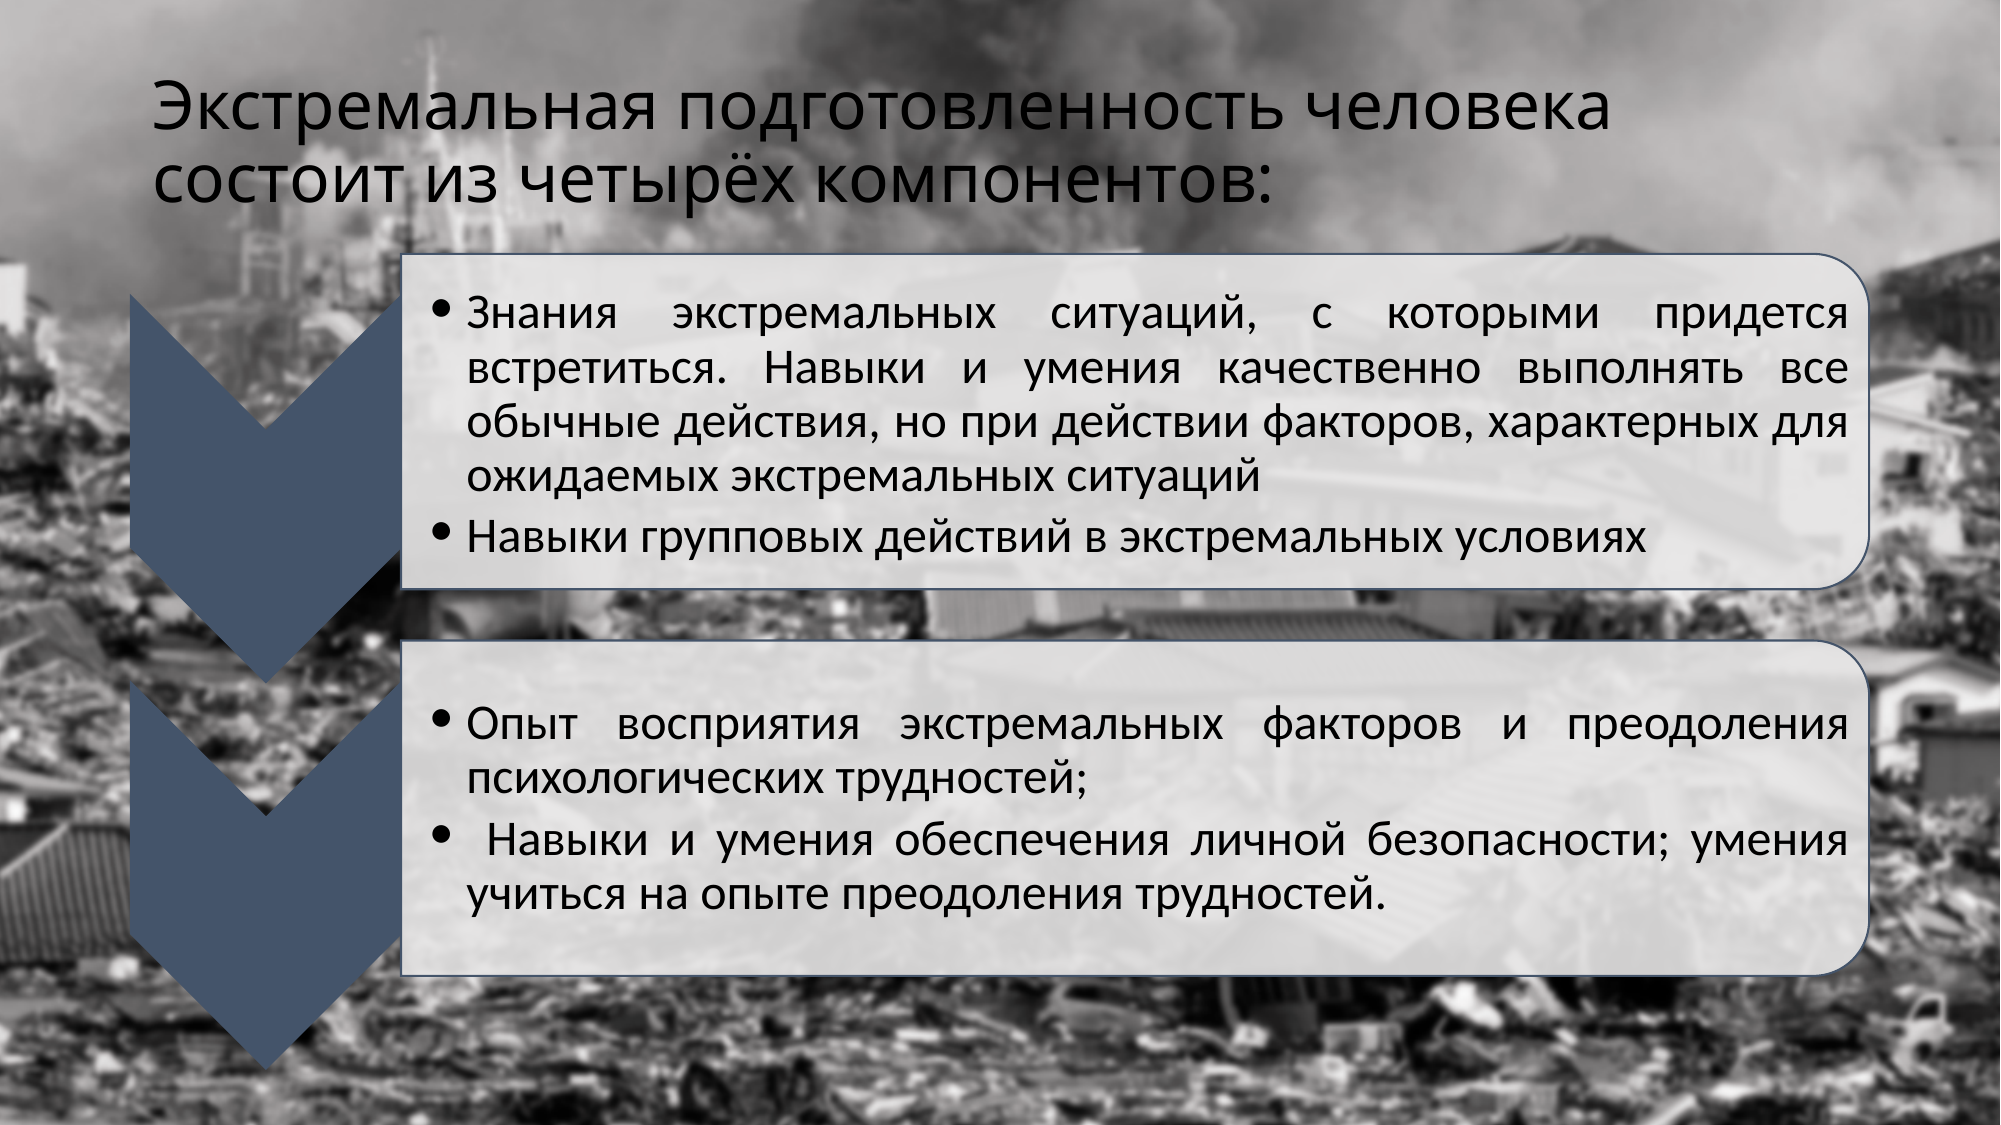

# Экстремальная подготовленность человека состоит из четырёх компонентов:
Знания экстремальных ситуаций, с которыми придется встретиться. Навыки и умения качественно выполнять все обычные действия, но при действии факторов, характерных для ожидаемых экстремальных ситуаций
Навыки групповых действий в экстремальных условиях
Опыт восприятия экстремальных факторов и преодоления психологических трудностей;
 Навыки и умения обеспечения личной безопасности; умения учиться на опыте преодоления трудностей.